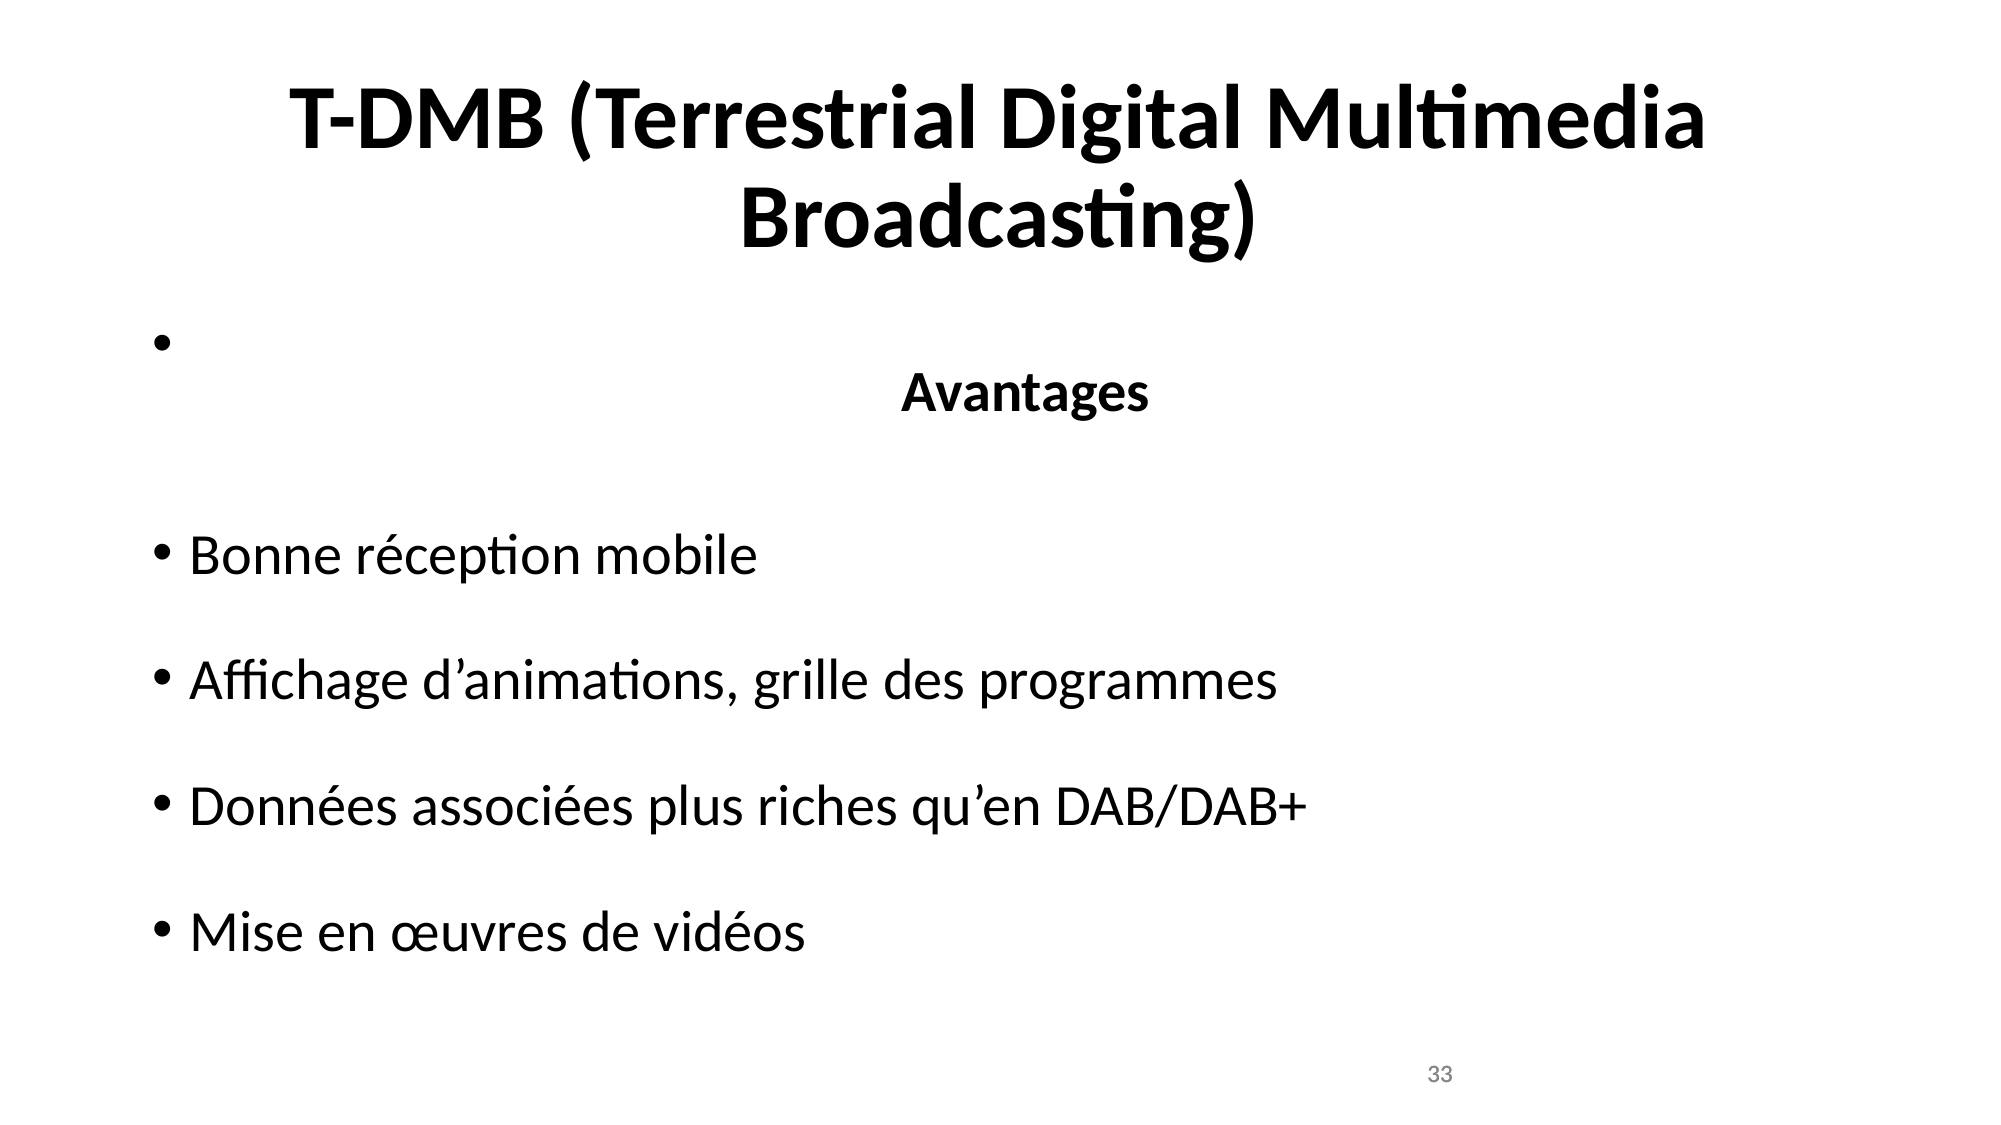

# T-DMB (Terrestrial Digital Multimedia Broadcasting)
Bonne réception mobile
Affichage d’animations, grille des programmes
Données associées plus riches qu’en DAB/DAB+
Mise en œuvres de vidéos
Avantages